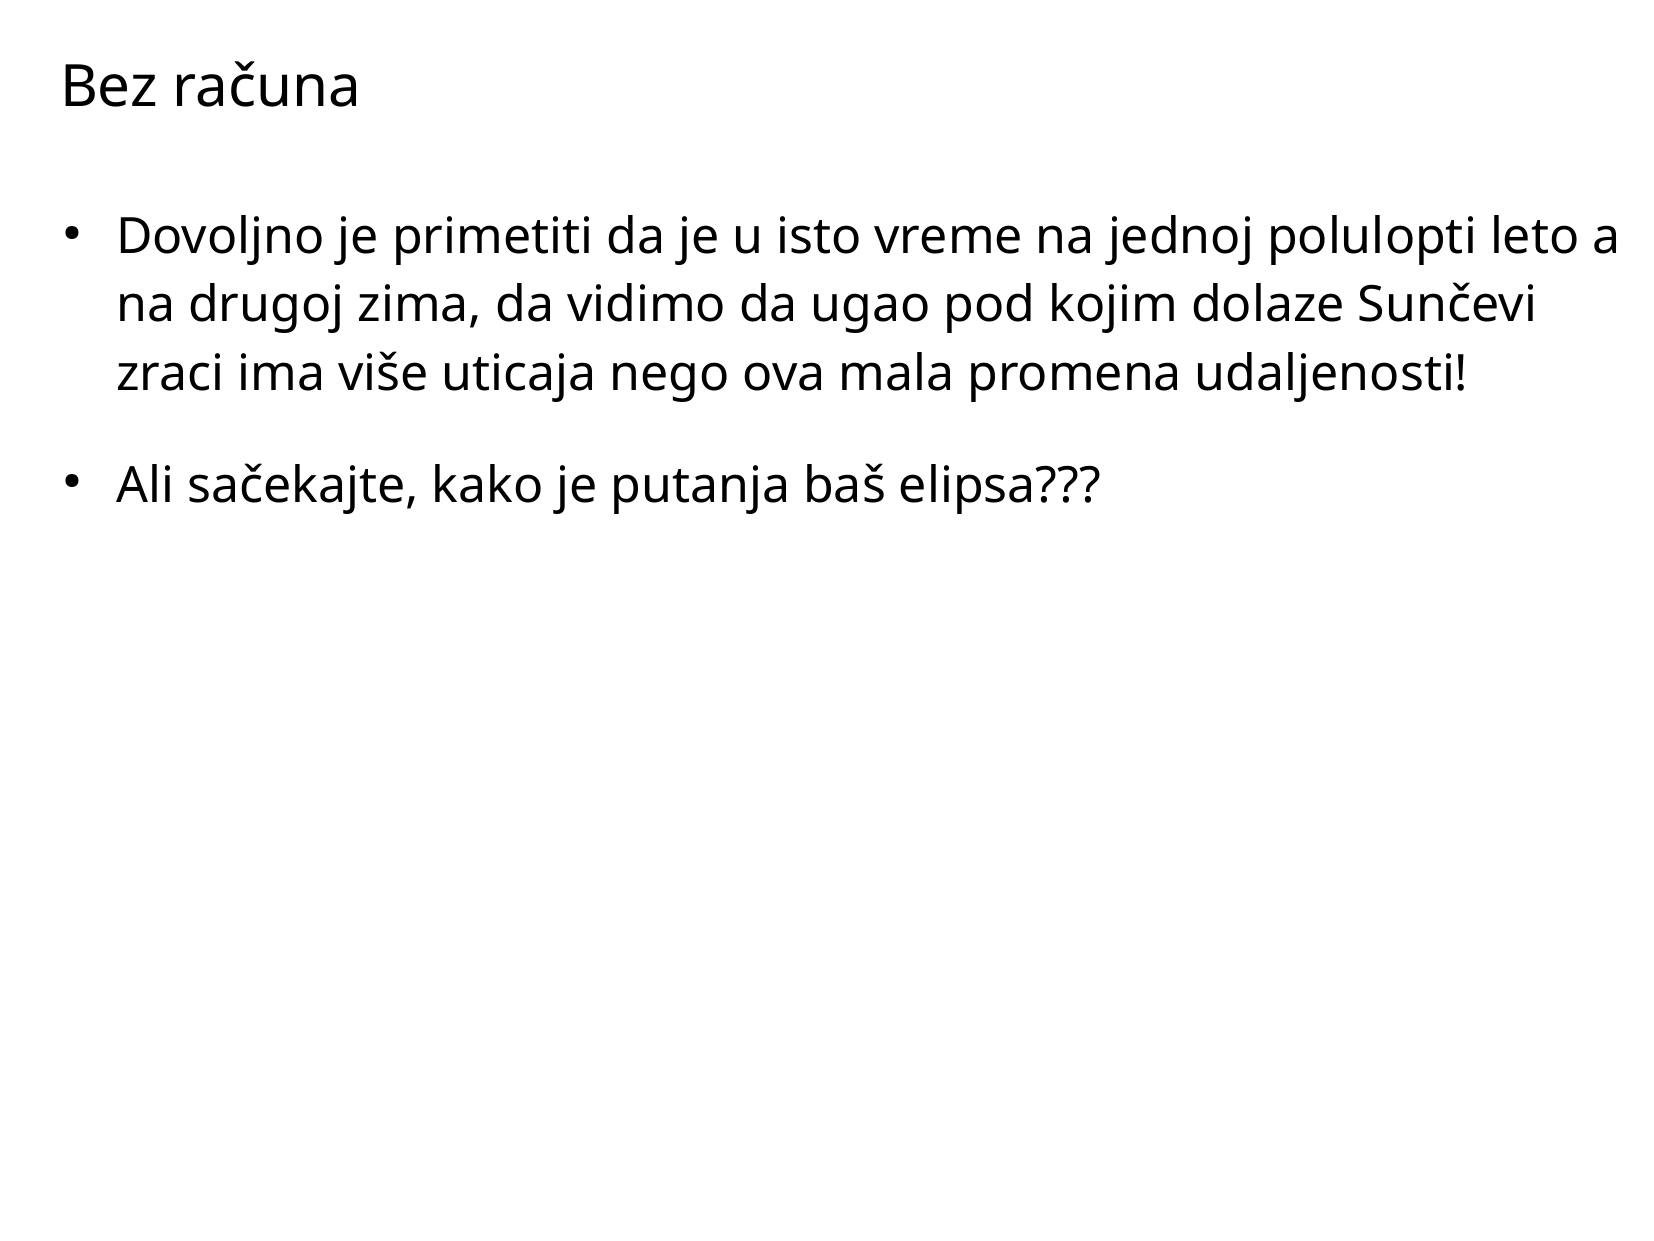

# Bez računa
Dovoljno je primetiti da je u isto vreme na jednoj polulopti leto a na drugoj zima, da vidimo da ugao pod kojim dolaze Sunčevi zraci ima više uticaja nego ova mala promena udaljenosti!
Ali sačekajte, kako je putanja baš elipsa???